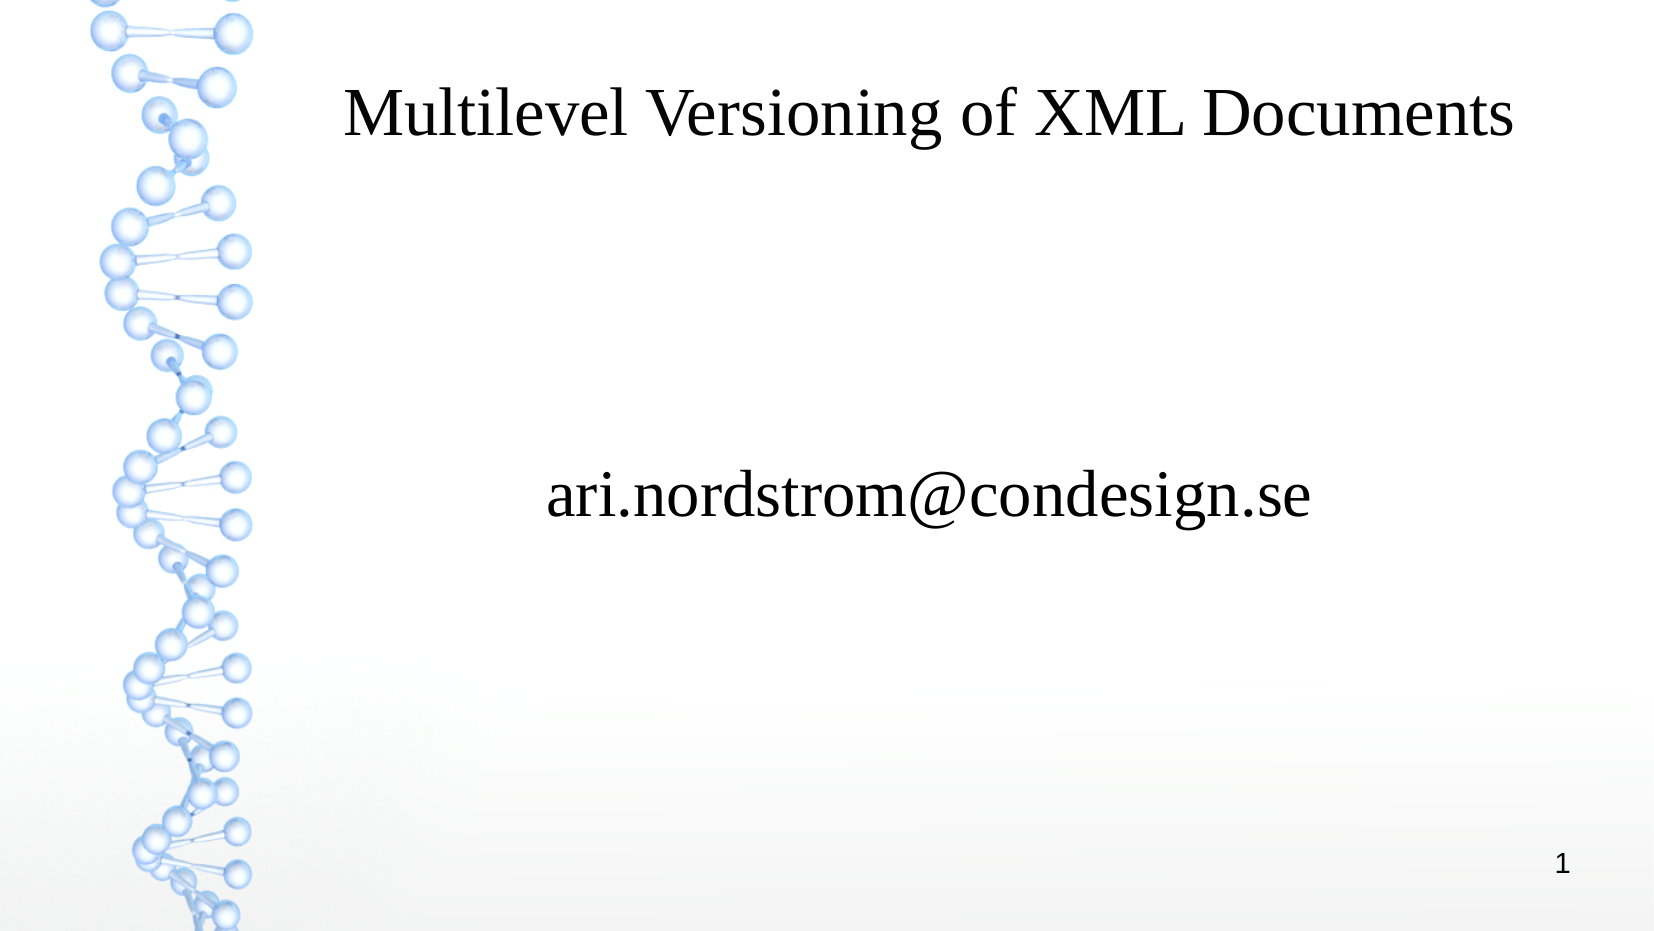

# Multilevel Versioning of XML Documents
ari.nordstrom@condesign.se
1